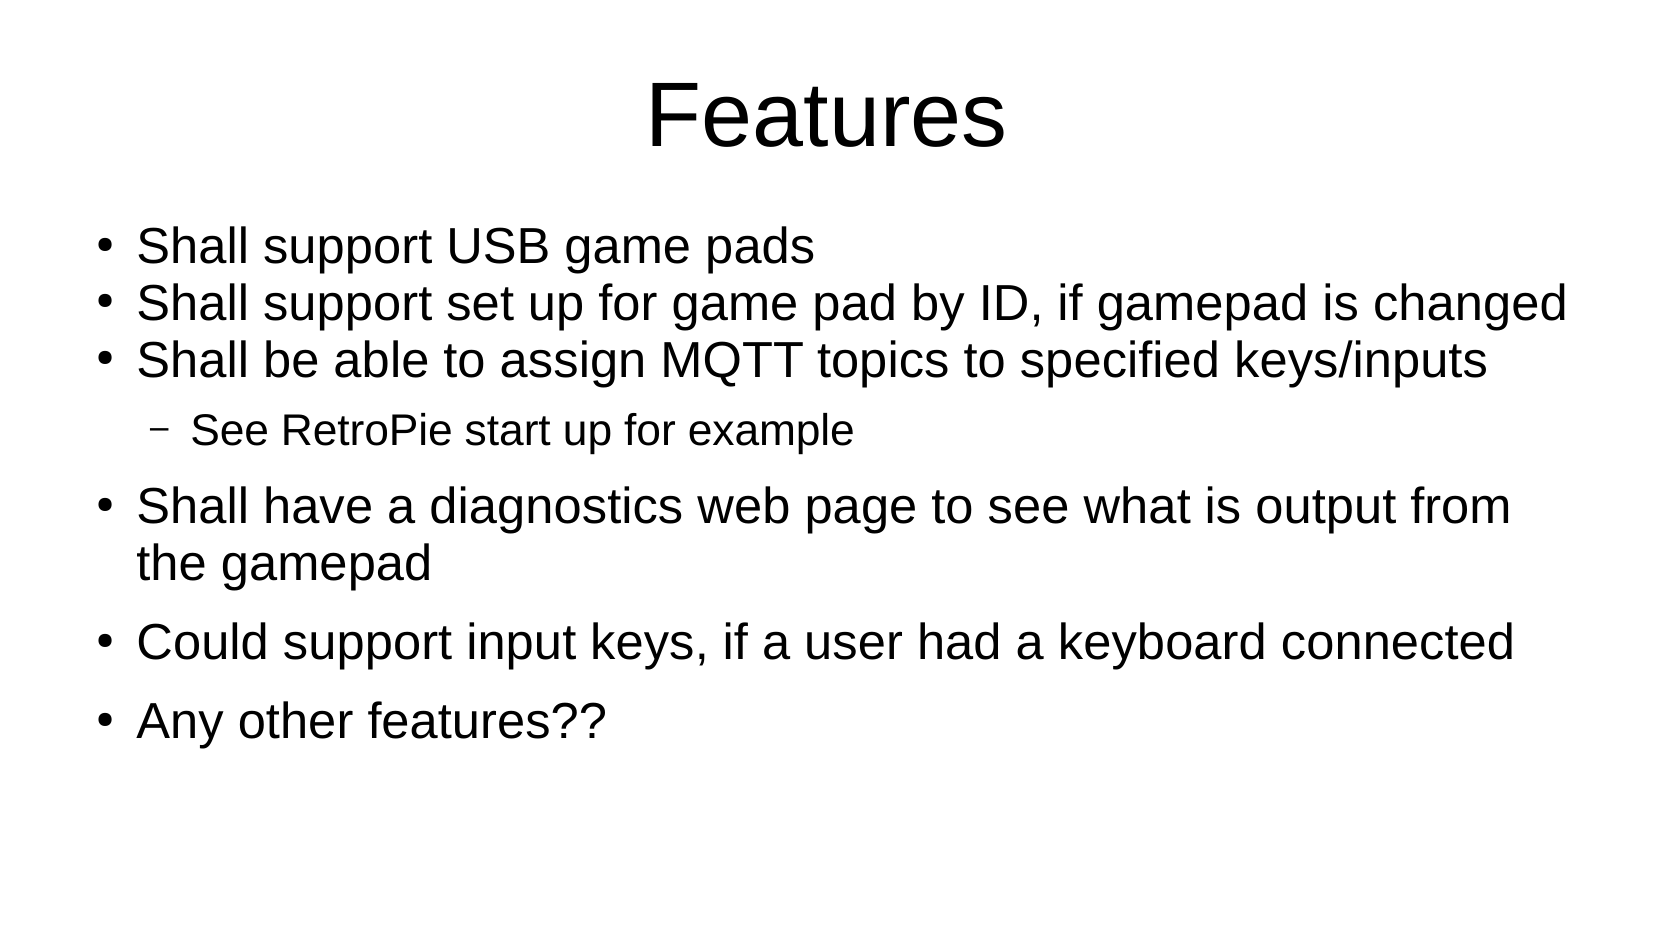

# Features
Shall support USB game pads
Shall support set up for game pad by ID, if gamepad is changed
Shall be able to assign MQTT topics to specified keys/inputs
See RetroPie start up for example
Shall have a diagnostics web page to see what is output from the gamepad
Could support input keys, if a user had a keyboard connected
Any other features??